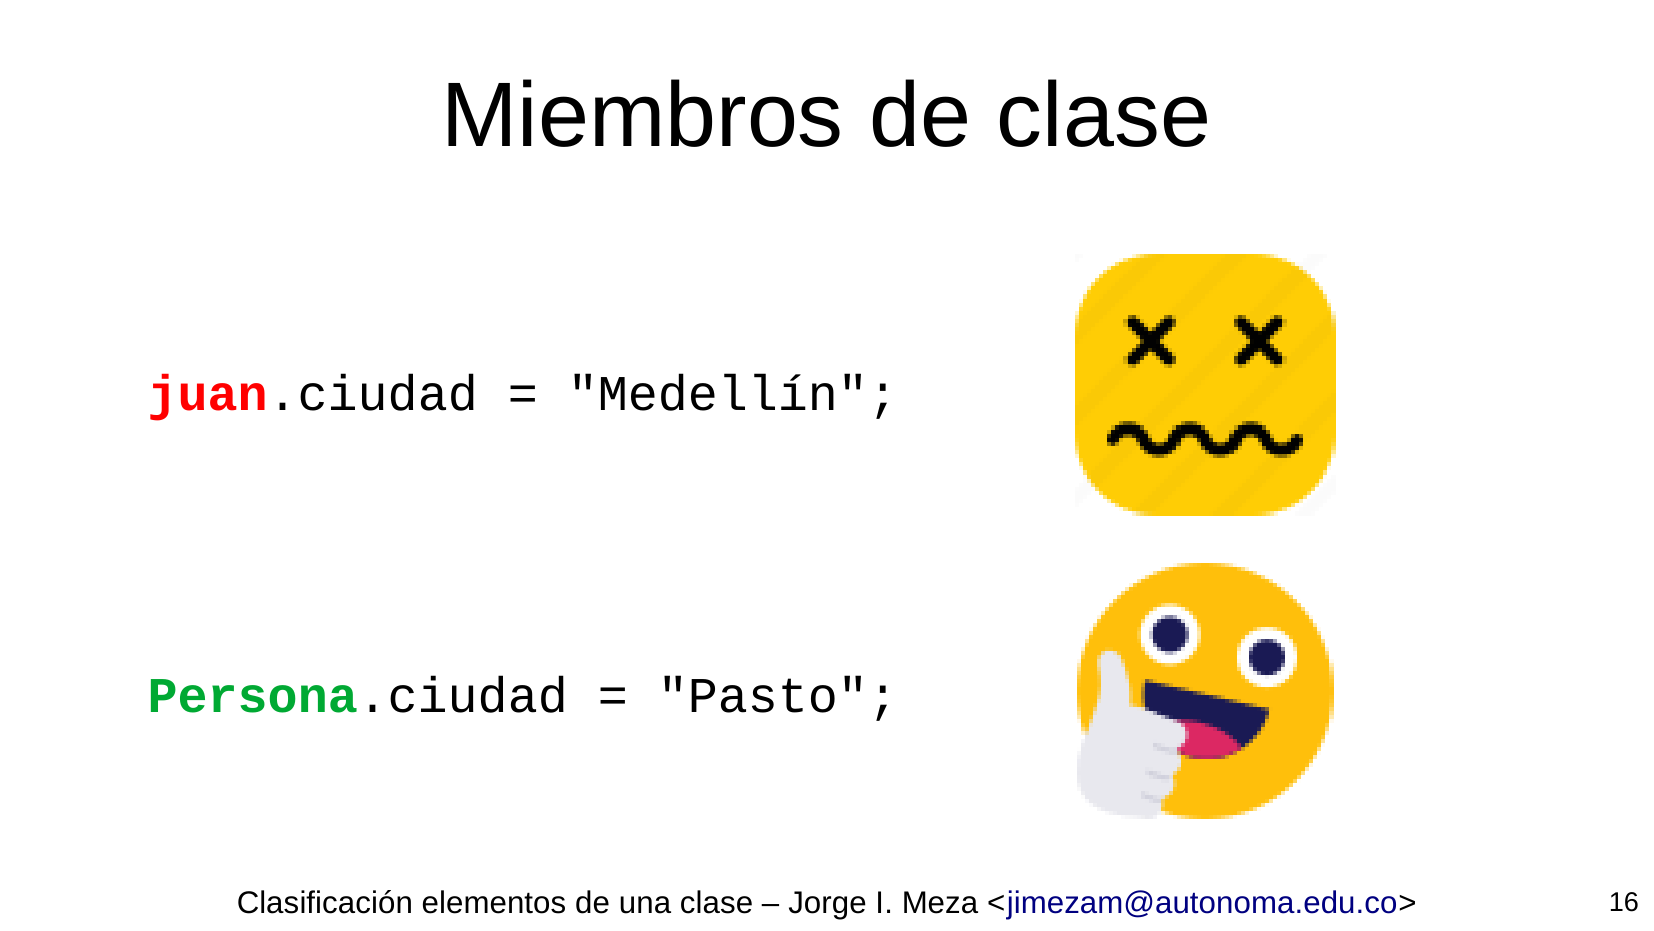

# Miembros de clase
juan.ciudad = "Medellín";
Persona.ciudad = "Pasto";